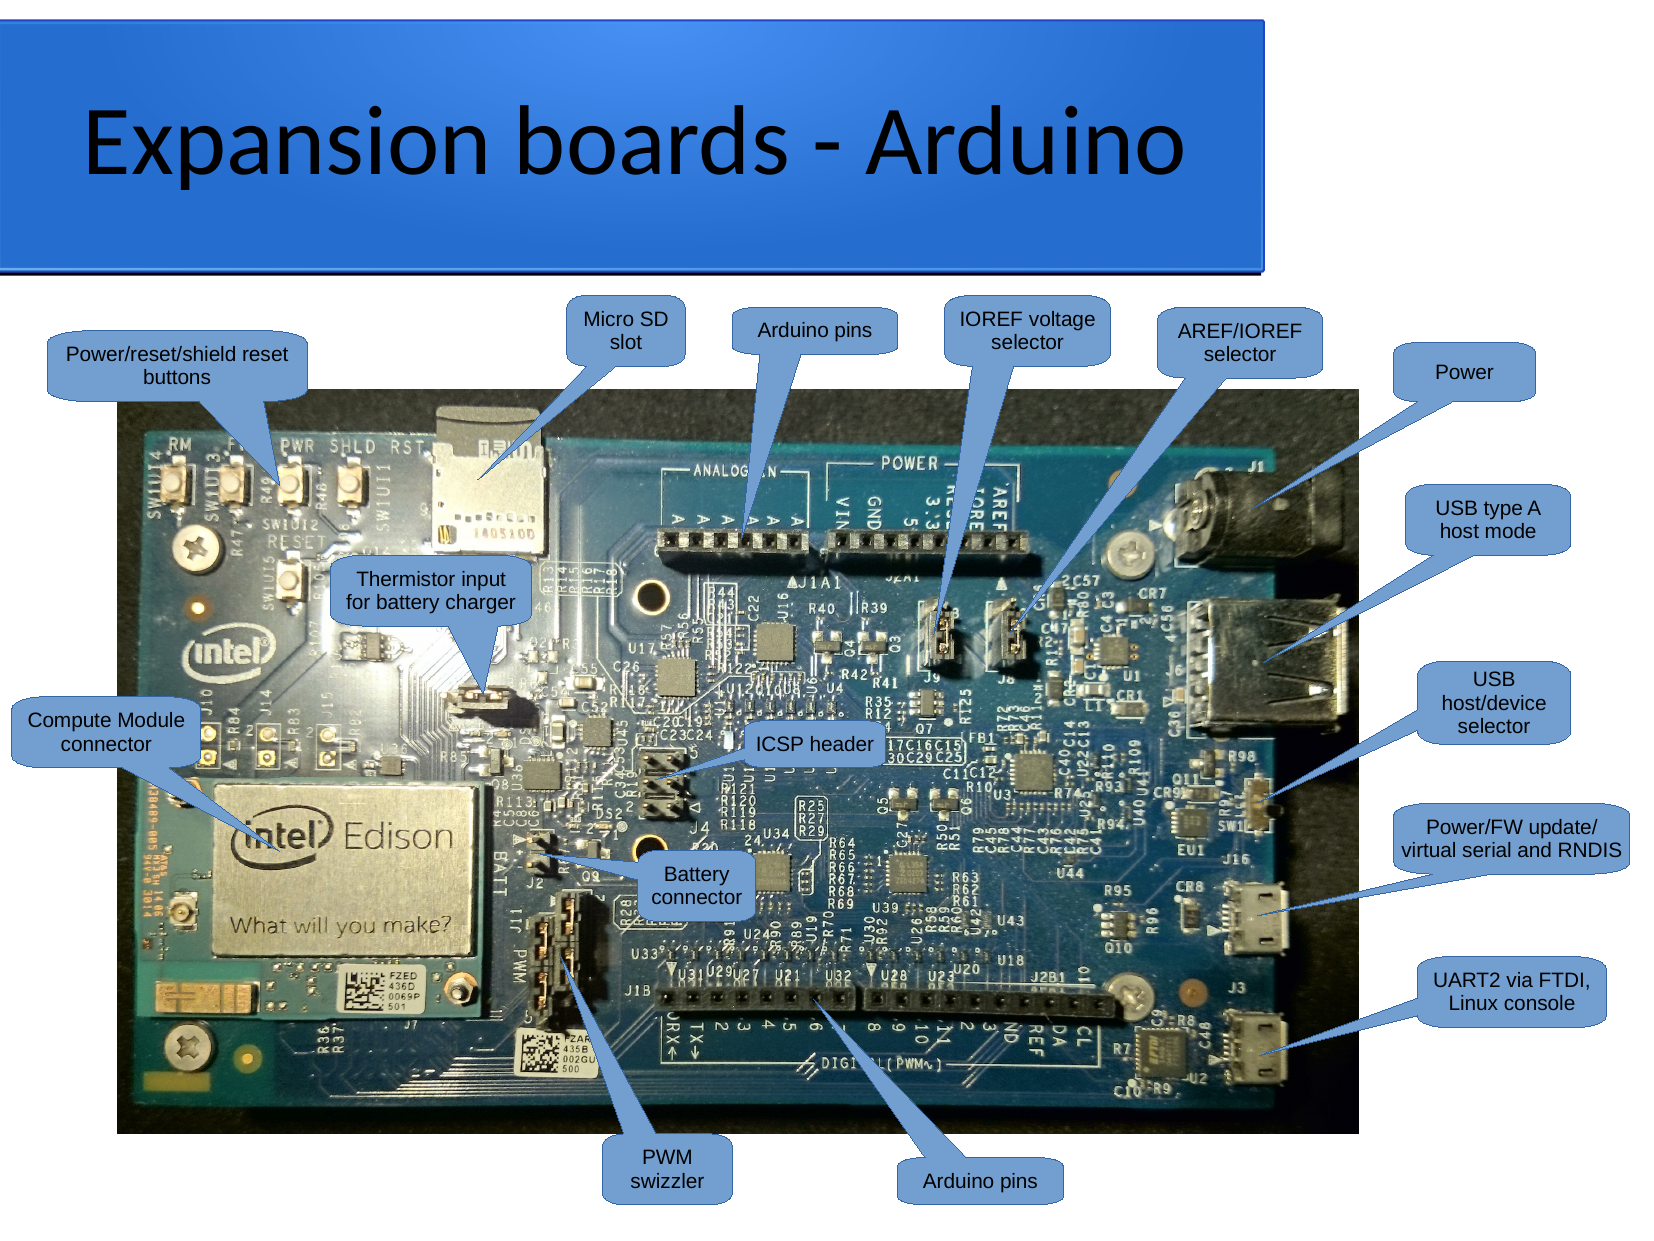

# Expansion boards - Arduino
Micro SD
slot
IOREF voltage
selector
Arduino pins
AREF/IOREF
selector
Power/reset/shield reset
buttons
Power
USB type A
host mode
Thermistor input
for battery charger
USB
host/device
selector
Compute Module
connector
ICSP header
Power/FW update/
virtual serial and RNDIS
Battery
connector
UART2 via FTDI,
Linux console
PWM
swizzler
Arduino pins